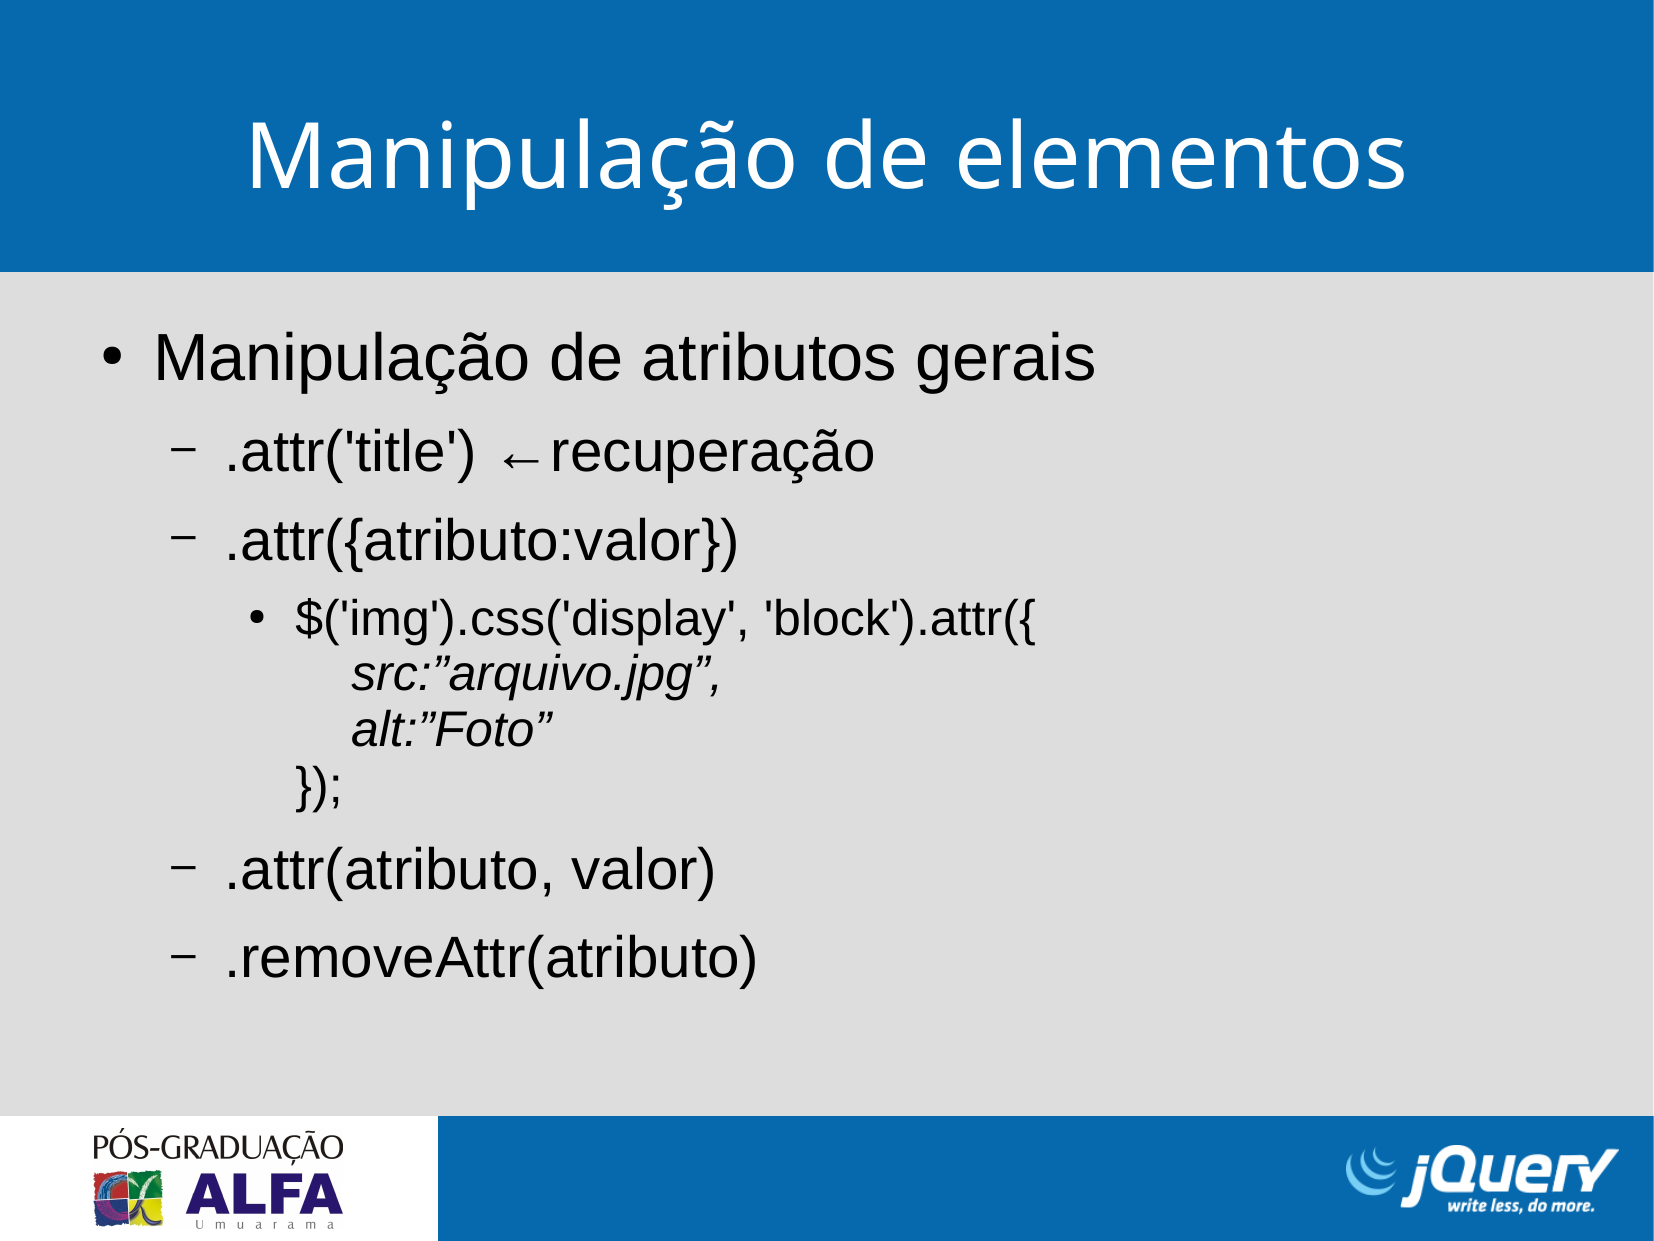

# Manipulação de elementos
Manipulação de atributos gerais
.attr('title') ←recuperação
.attr({atributo:valor})
$('img').css('display', 'block').attr({
 src:”arquivo.jpg”,
 alt:”Foto”
});
.attr(atributo, valor)
.removeAttr(atributo)